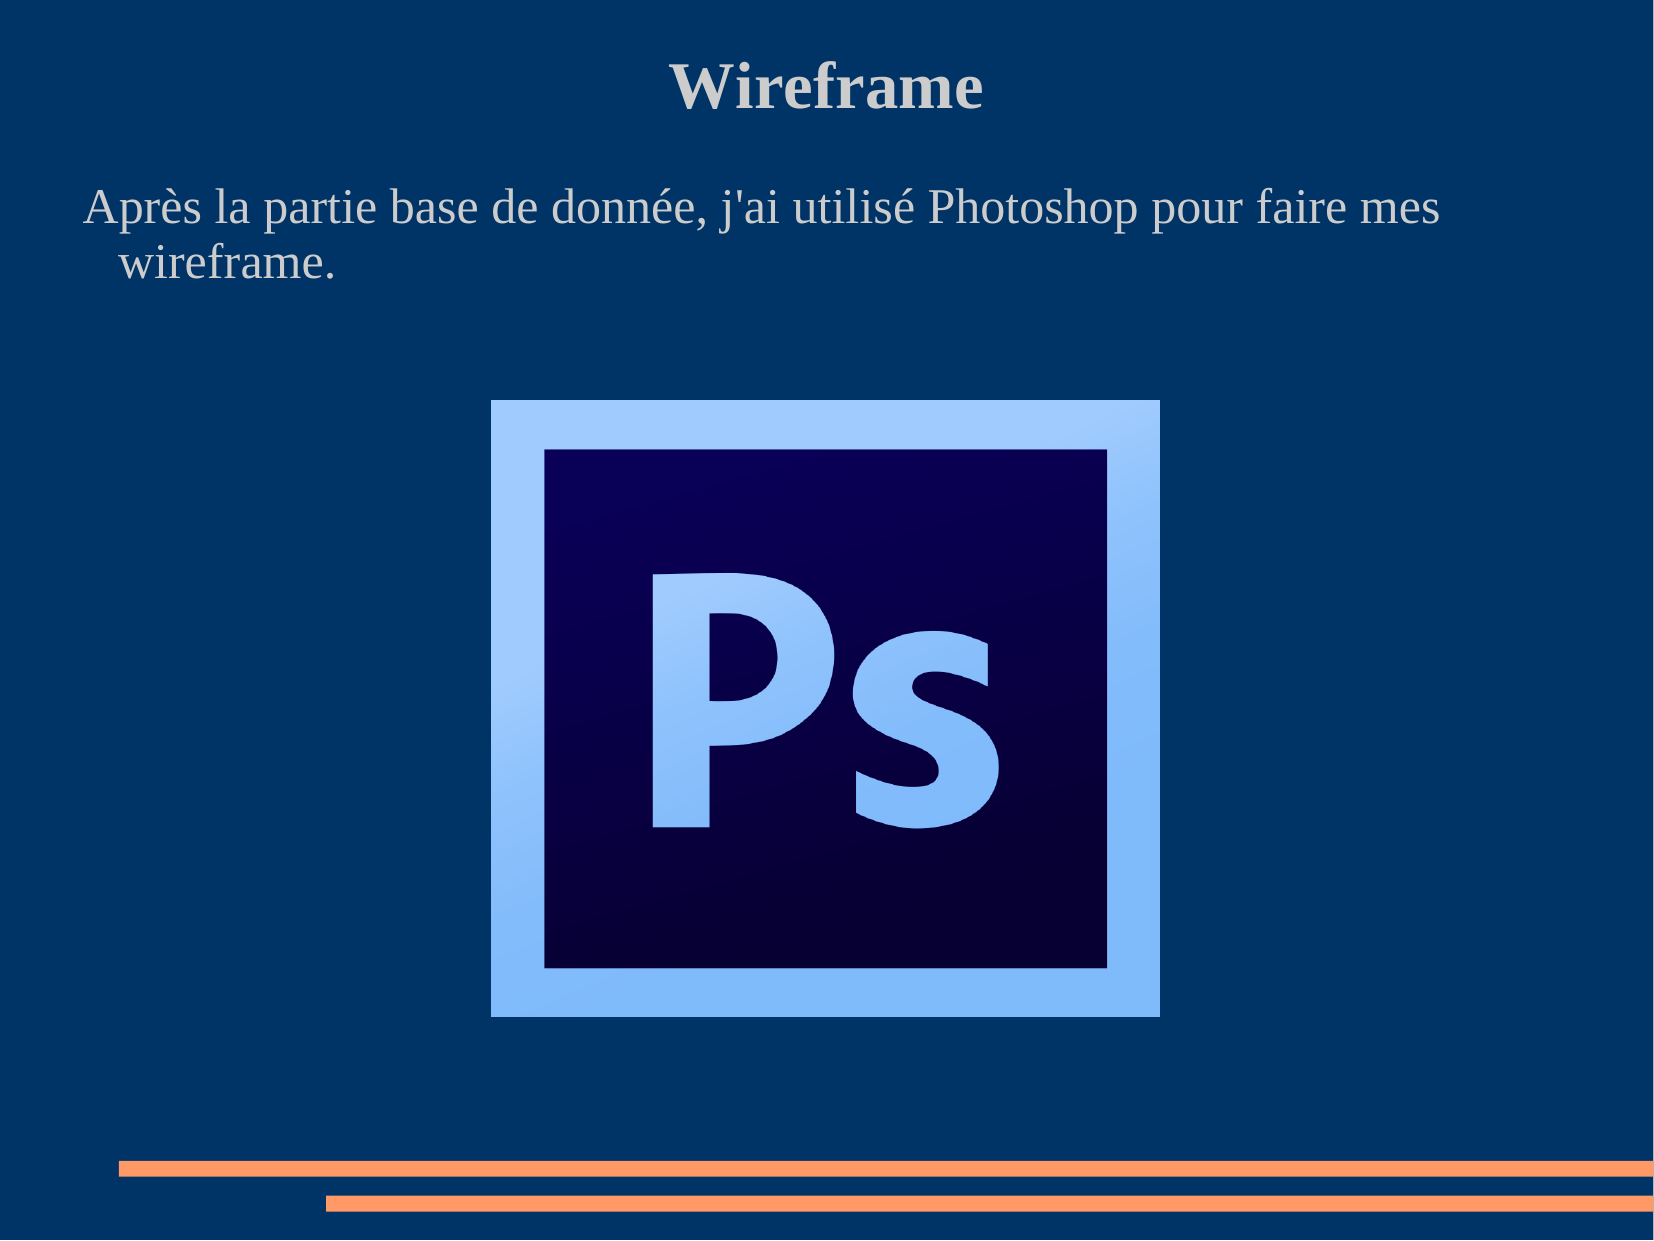

# Wireframe
Après la partie base de donnée, j'ai utilisé Photoshop pour faire mes wireframe.